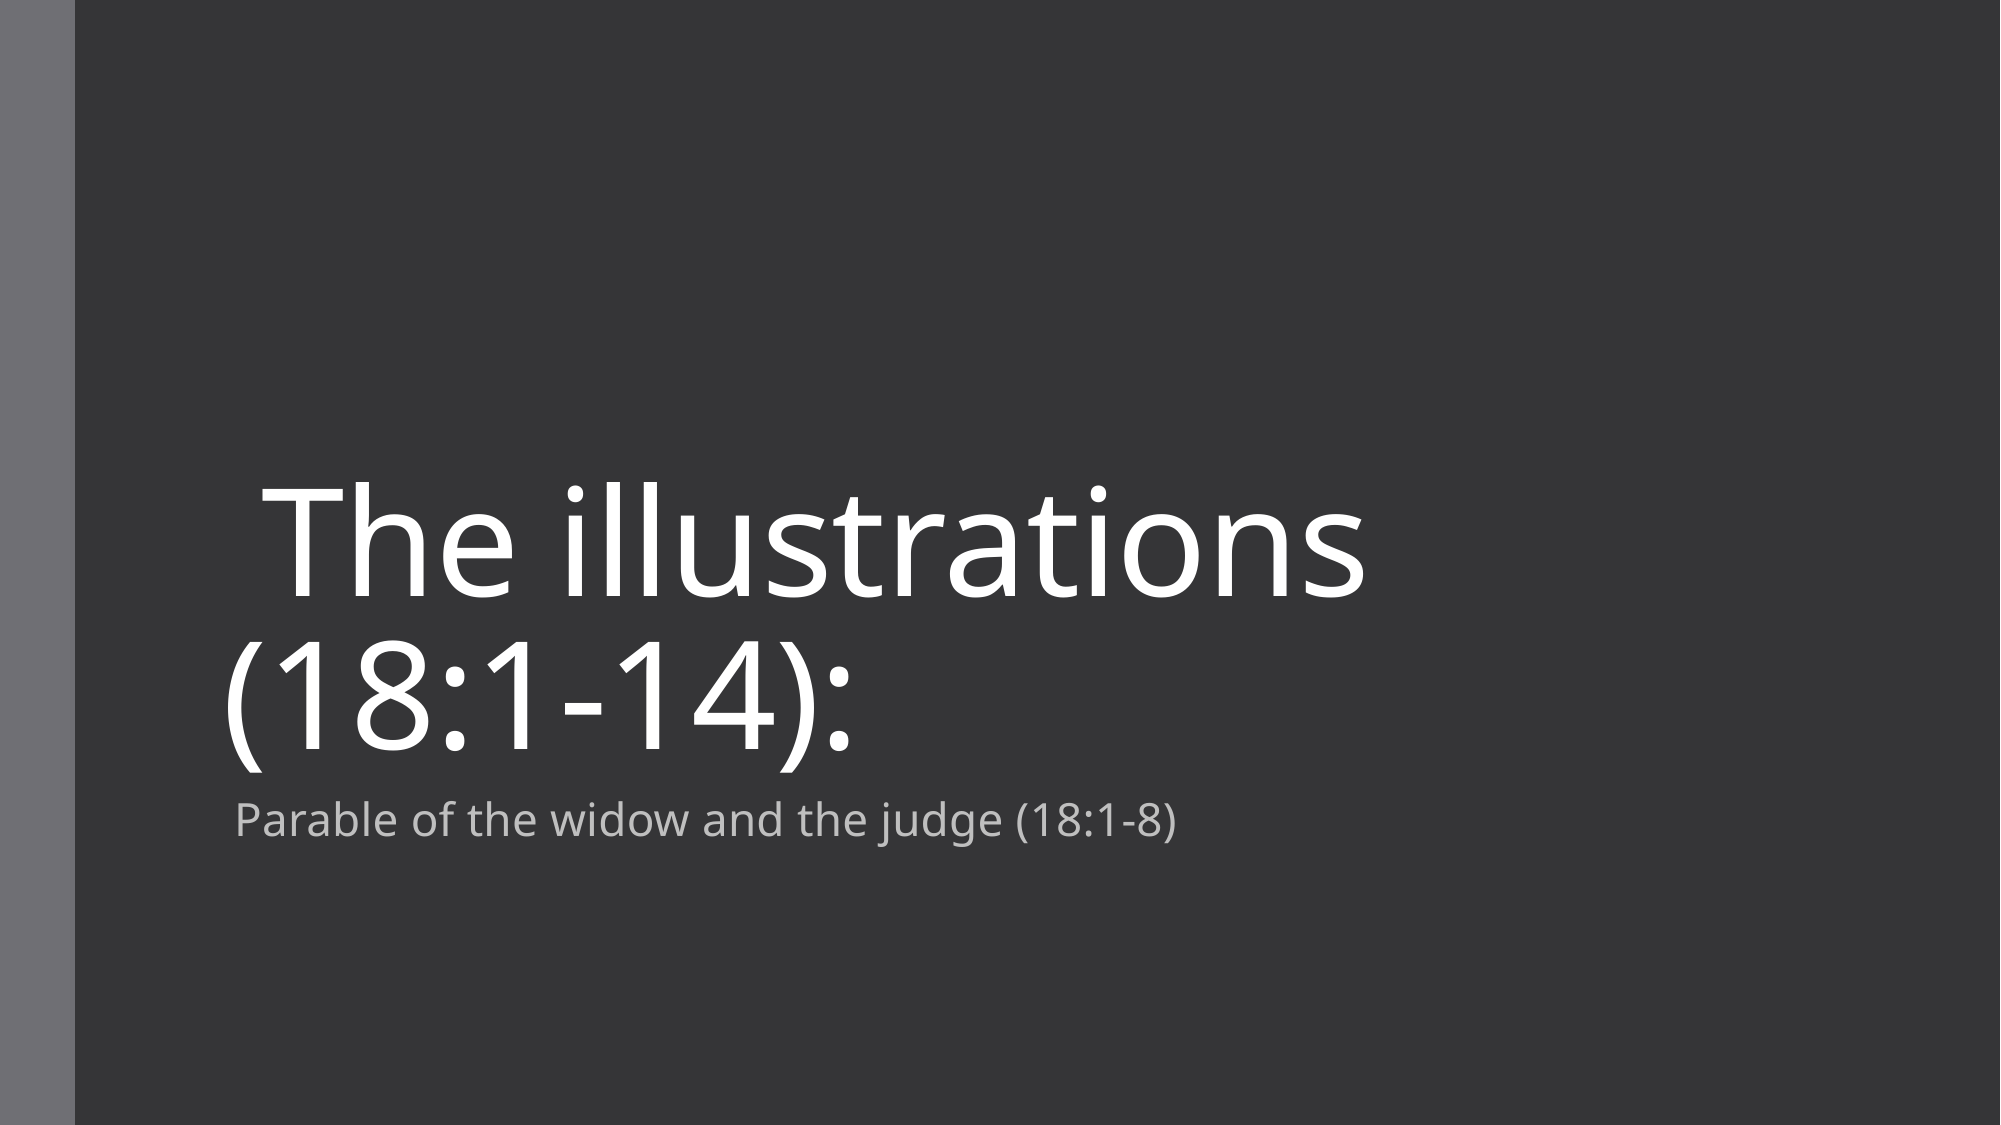

# The illustrations (18:1-14):
 Parable of the widow and the judge (18:1-8)